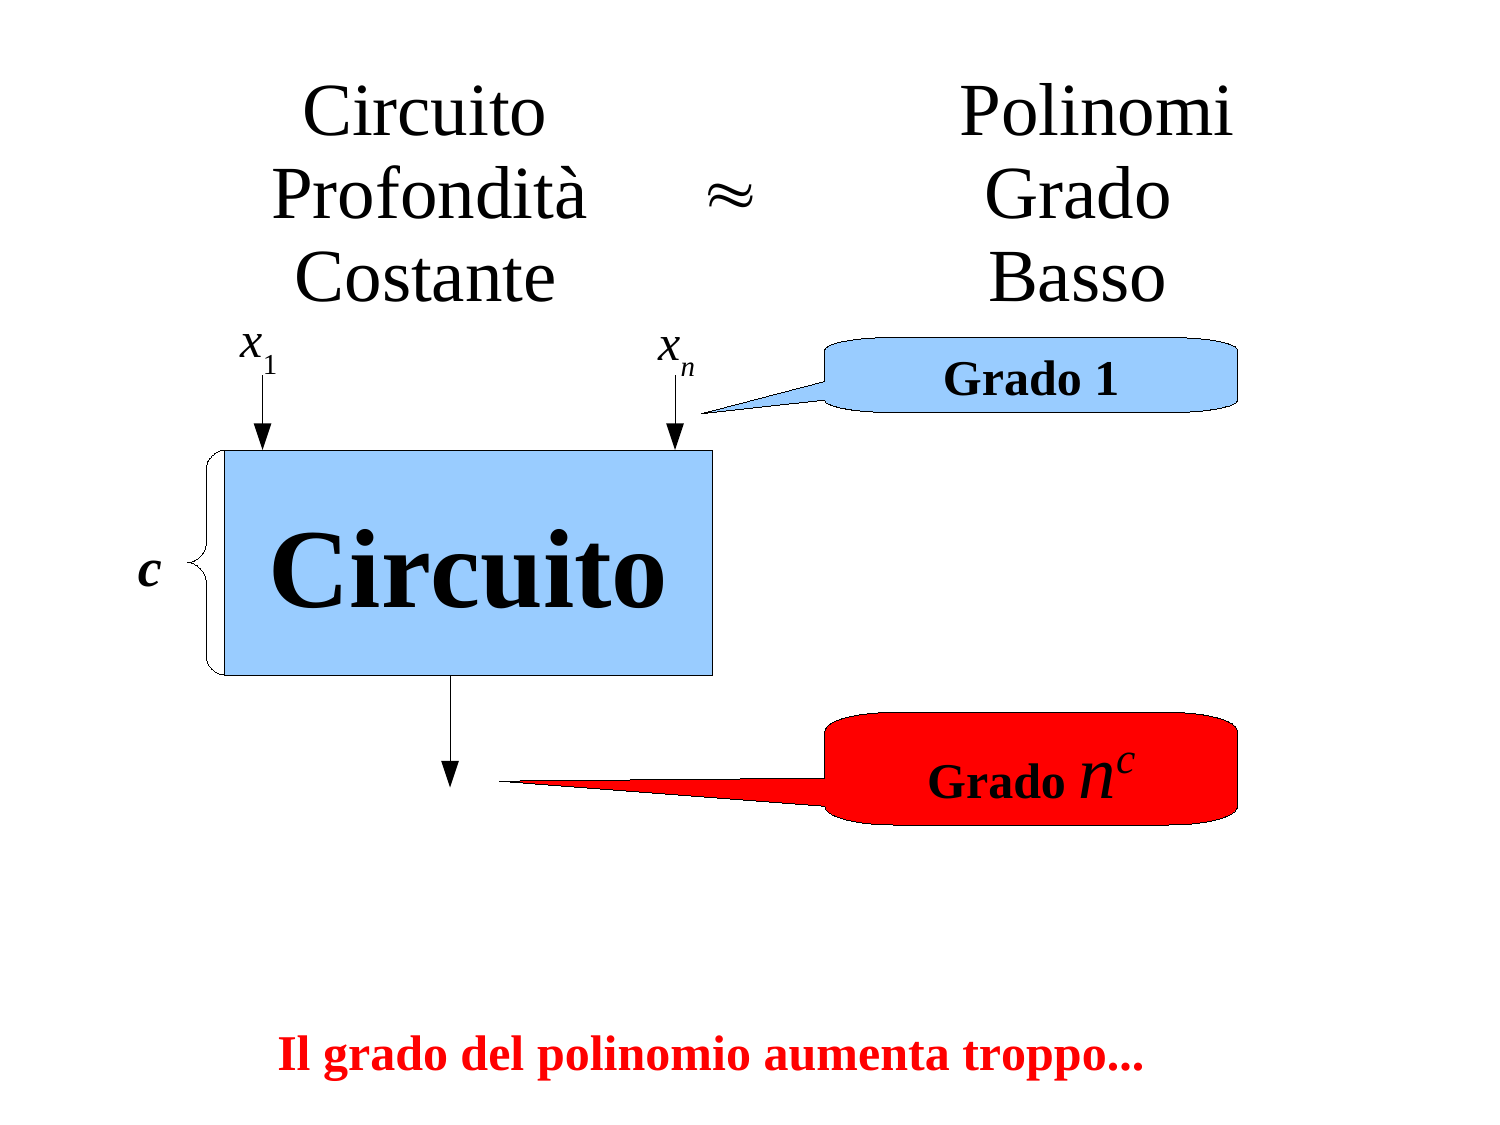

# Circuito Polinomi Profondità ≈ Grado Costante Basso
x1
xn
Grado 1
Circuito
c
Grado nc
Il grado del polinomio aumenta troppo...